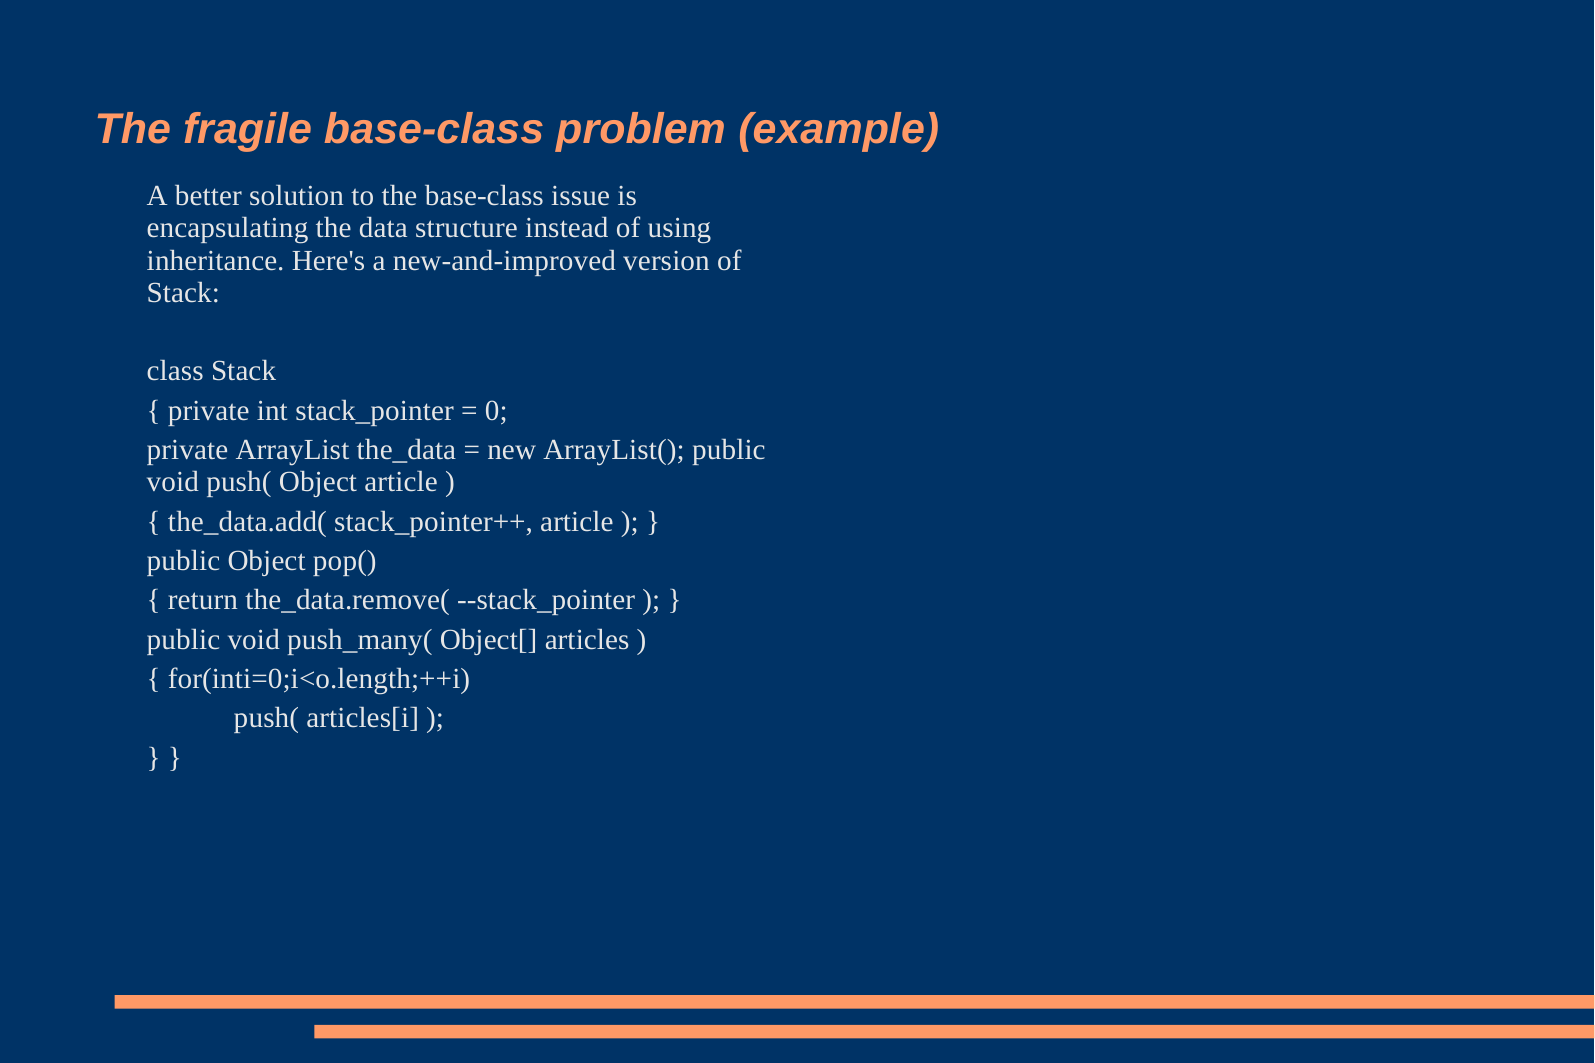

# The fragile base-class problem (example)
A better solution to the base-class issue is encapsulating the data structure instead of using inheritance. Here's a new-and-improved version of Stack:
class Stack
{ private int stack_pointer = 0;
private ArrayList the_data = new ArrayList(); public void push( Object article )
{ the_data.add( stack_pointer++, article ); }
public Object pop()
{ return the_data.remove( --stack_pointer ); }
public void push_many( Object[] articles )
{ for(inti=0;i<o.length;++i)
 push( articles[i] );
} }